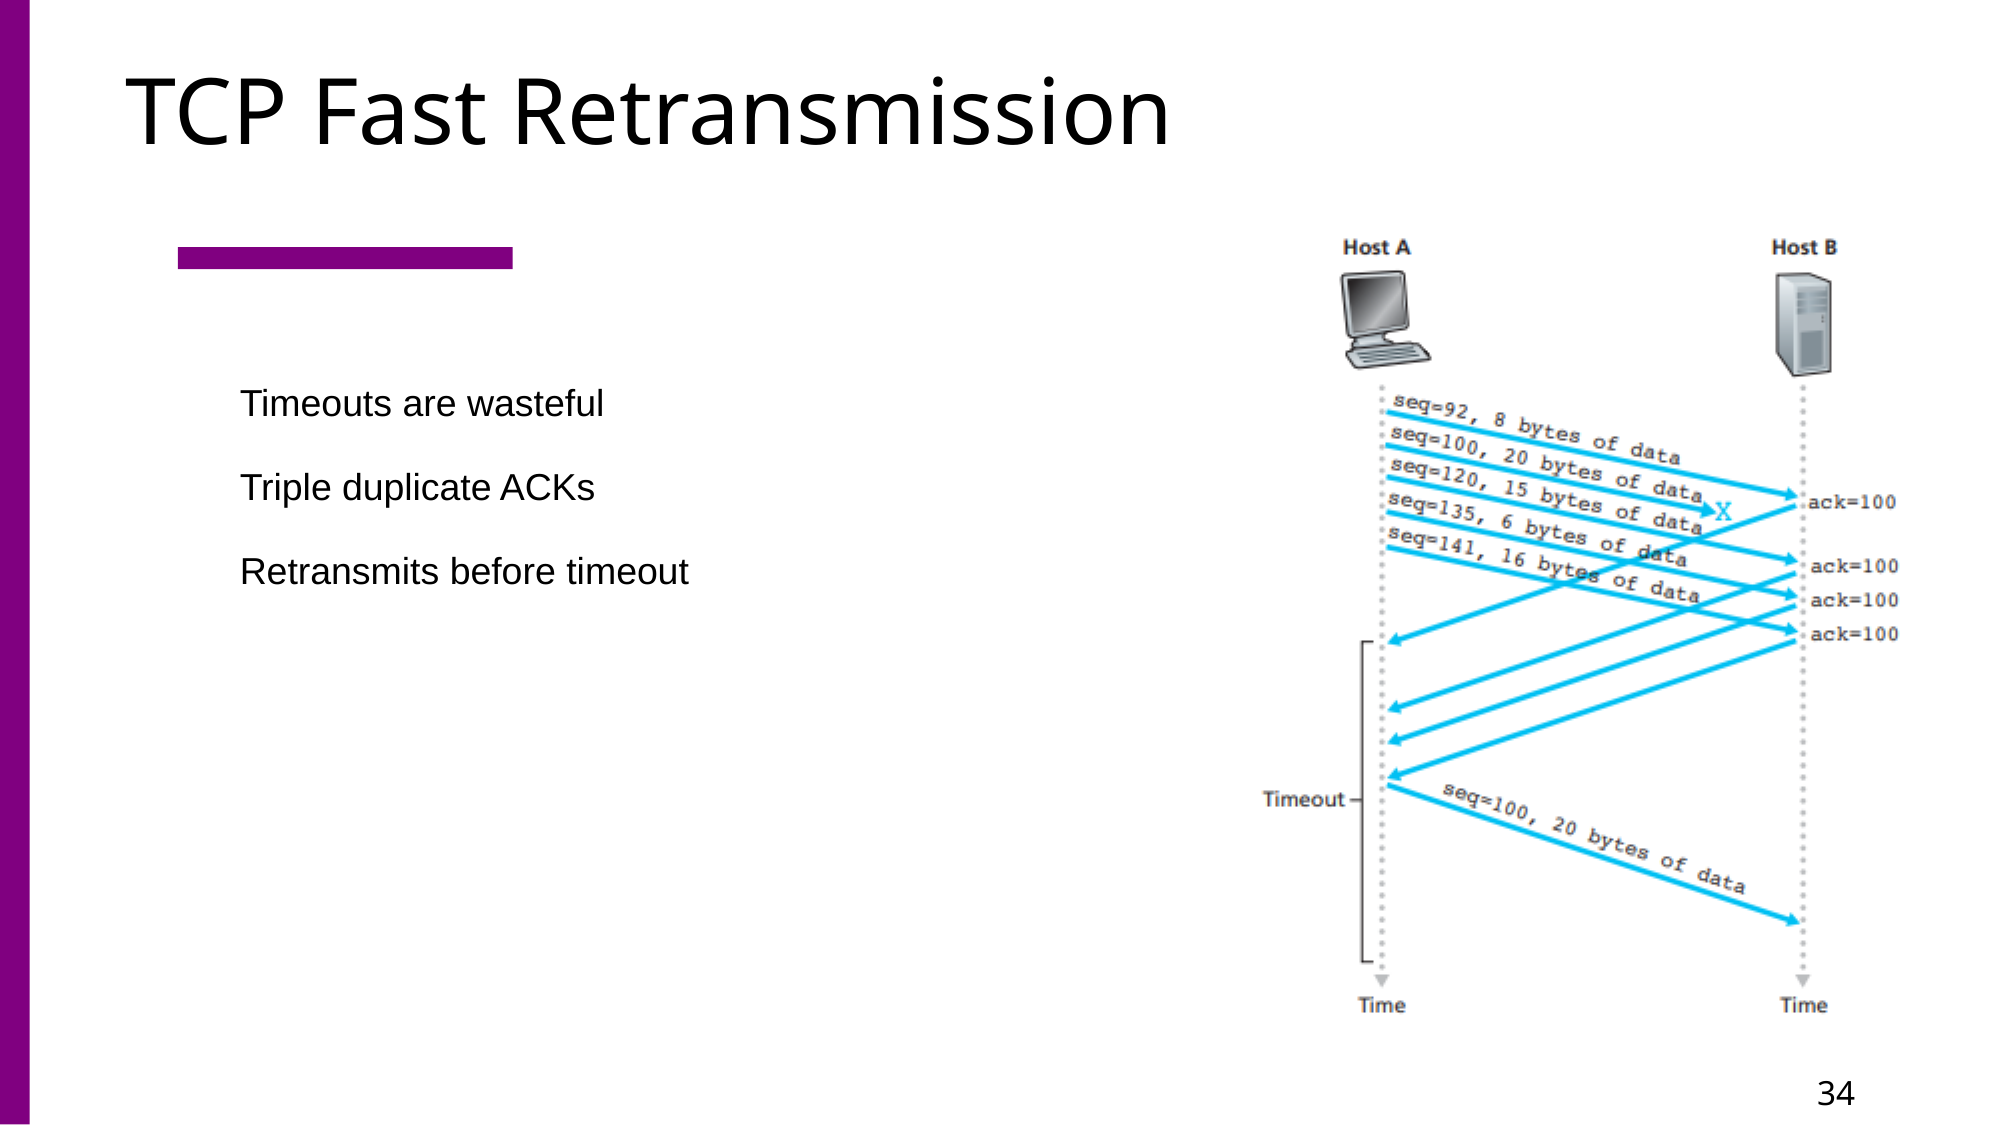

# TCP Fast Retransmission
Timeouts are wasteful
Triple duplicate ACKs
Retransmits before timeout